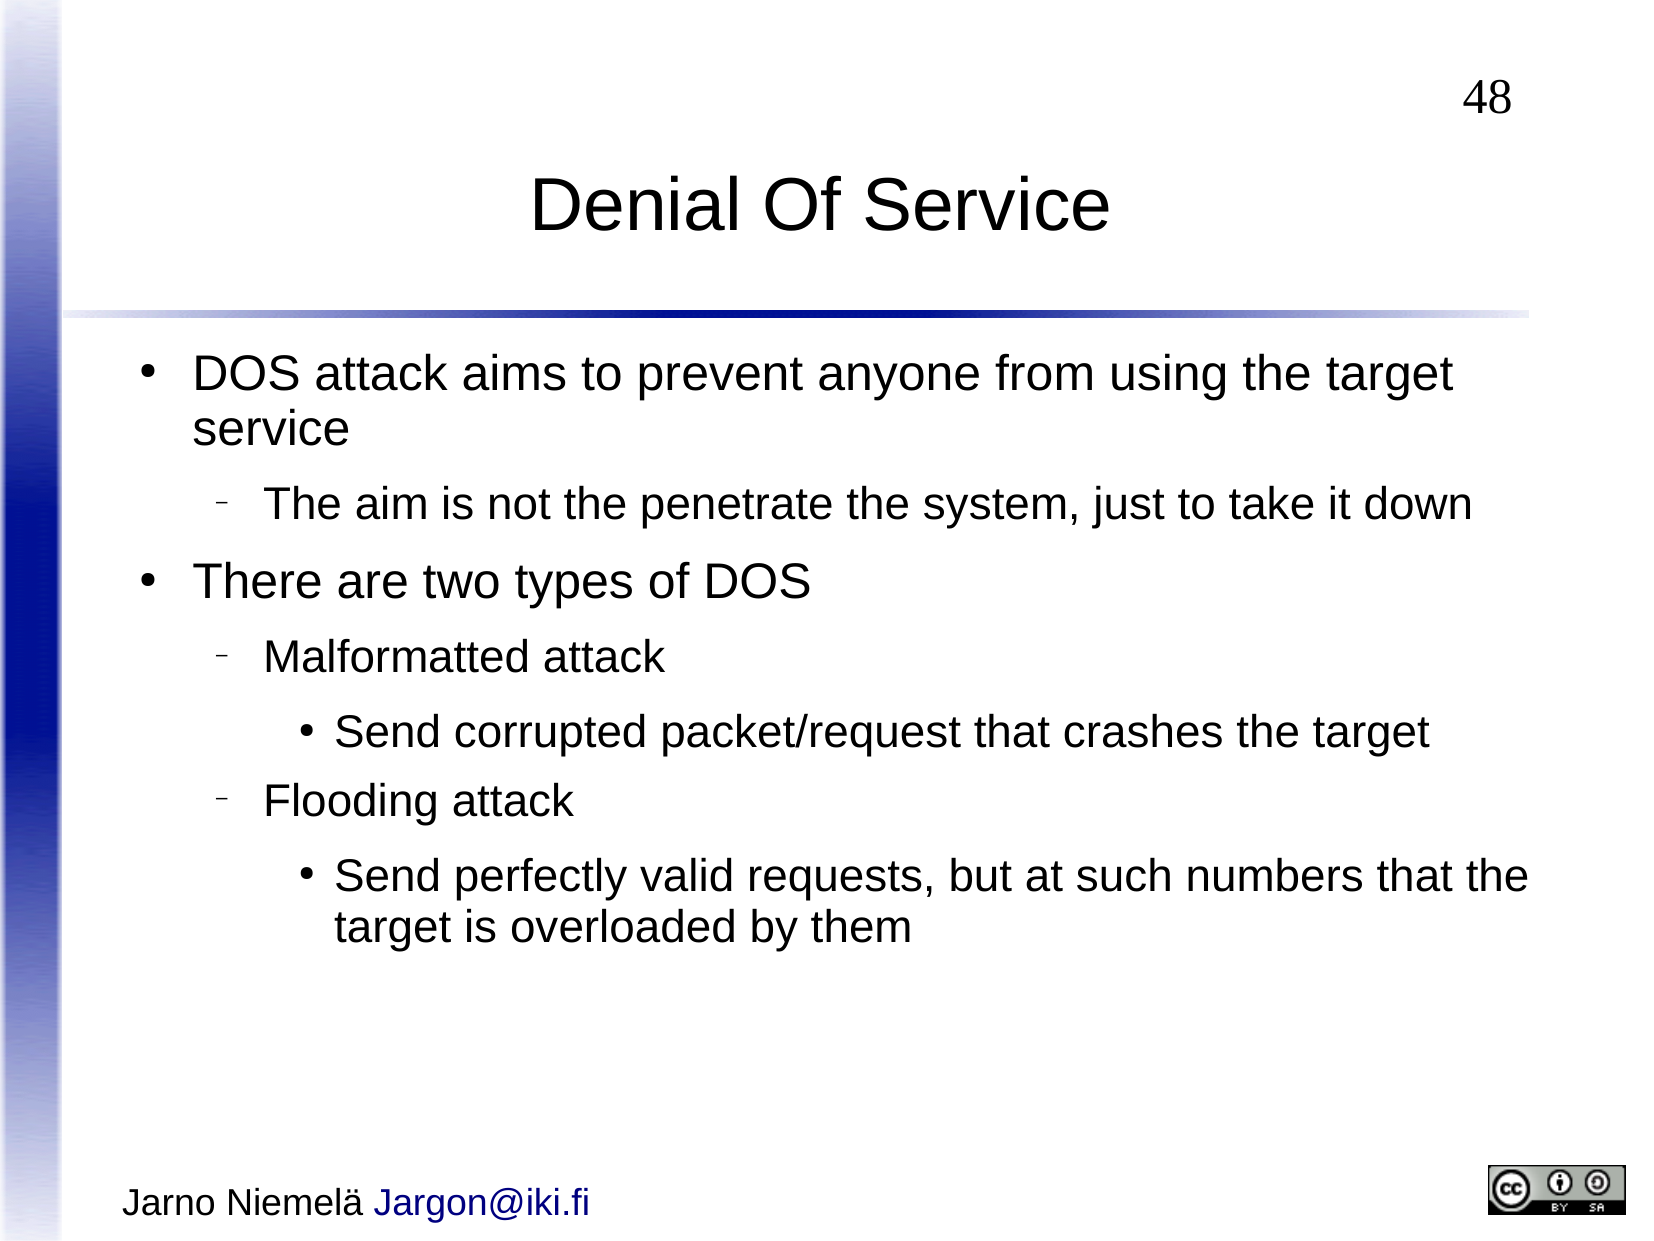

# Denial Of Service
DOS attack aims to prevent anyone from using the target service
The aim is not the penetrate the system, just to take it down
There are two types of DOS
Malformatted attack
Send corrupted packet/request that crashes the target
Flooding attack
Send perfectly valid requests, but at such numbers that the target is overloaded by them